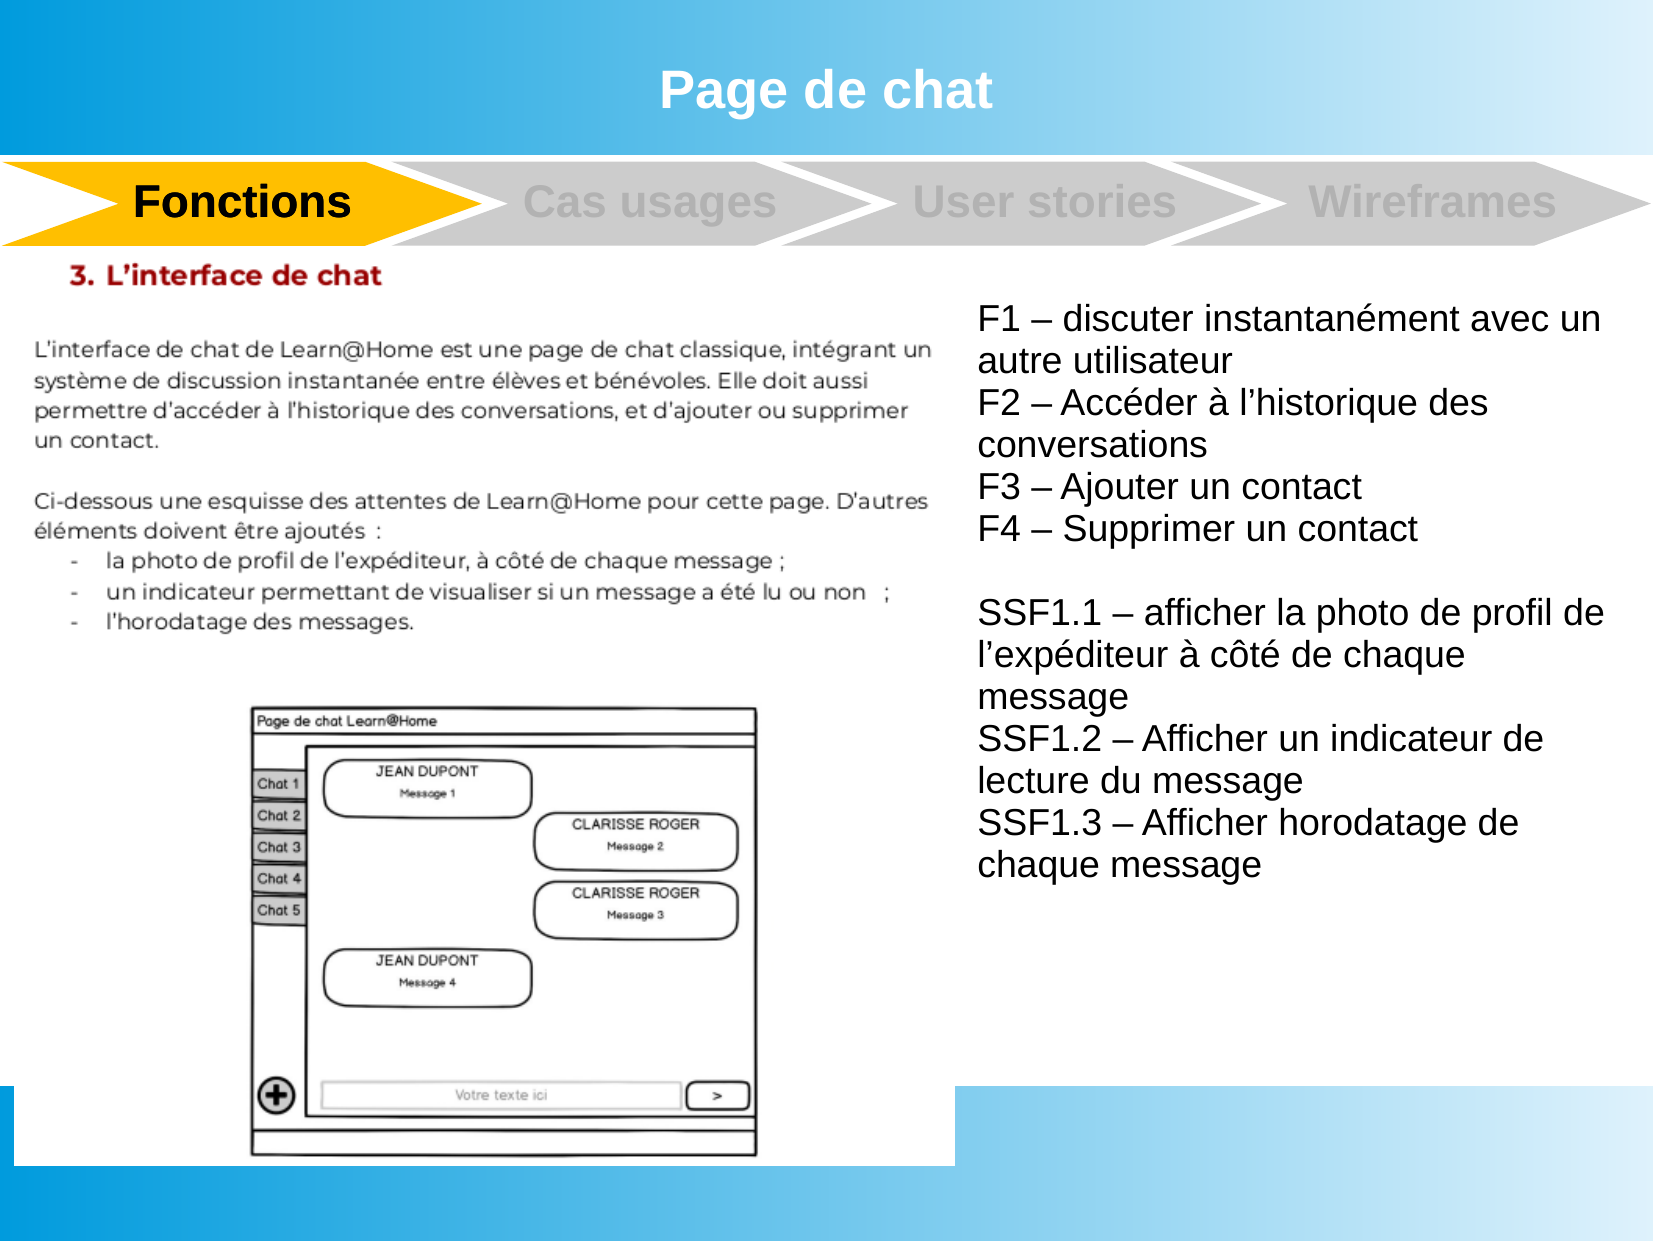

# Page de chat
Fonctions
Fonctions
Cas usages
User stories
Wireframes
F1 – discuter instantanément avec un autre utilisateur
F2 – Accéder à l’historique des conversations
F3 – Ajouter un contact
F4 – Supprimer un contact
SSF1.1 – afficher la photo de profil de l’expéditeur à côté de chaque message
SSF1.2 – Afficher un indicateur de lecture du message
SSF1.3 – Afficher horodatage de chaque message